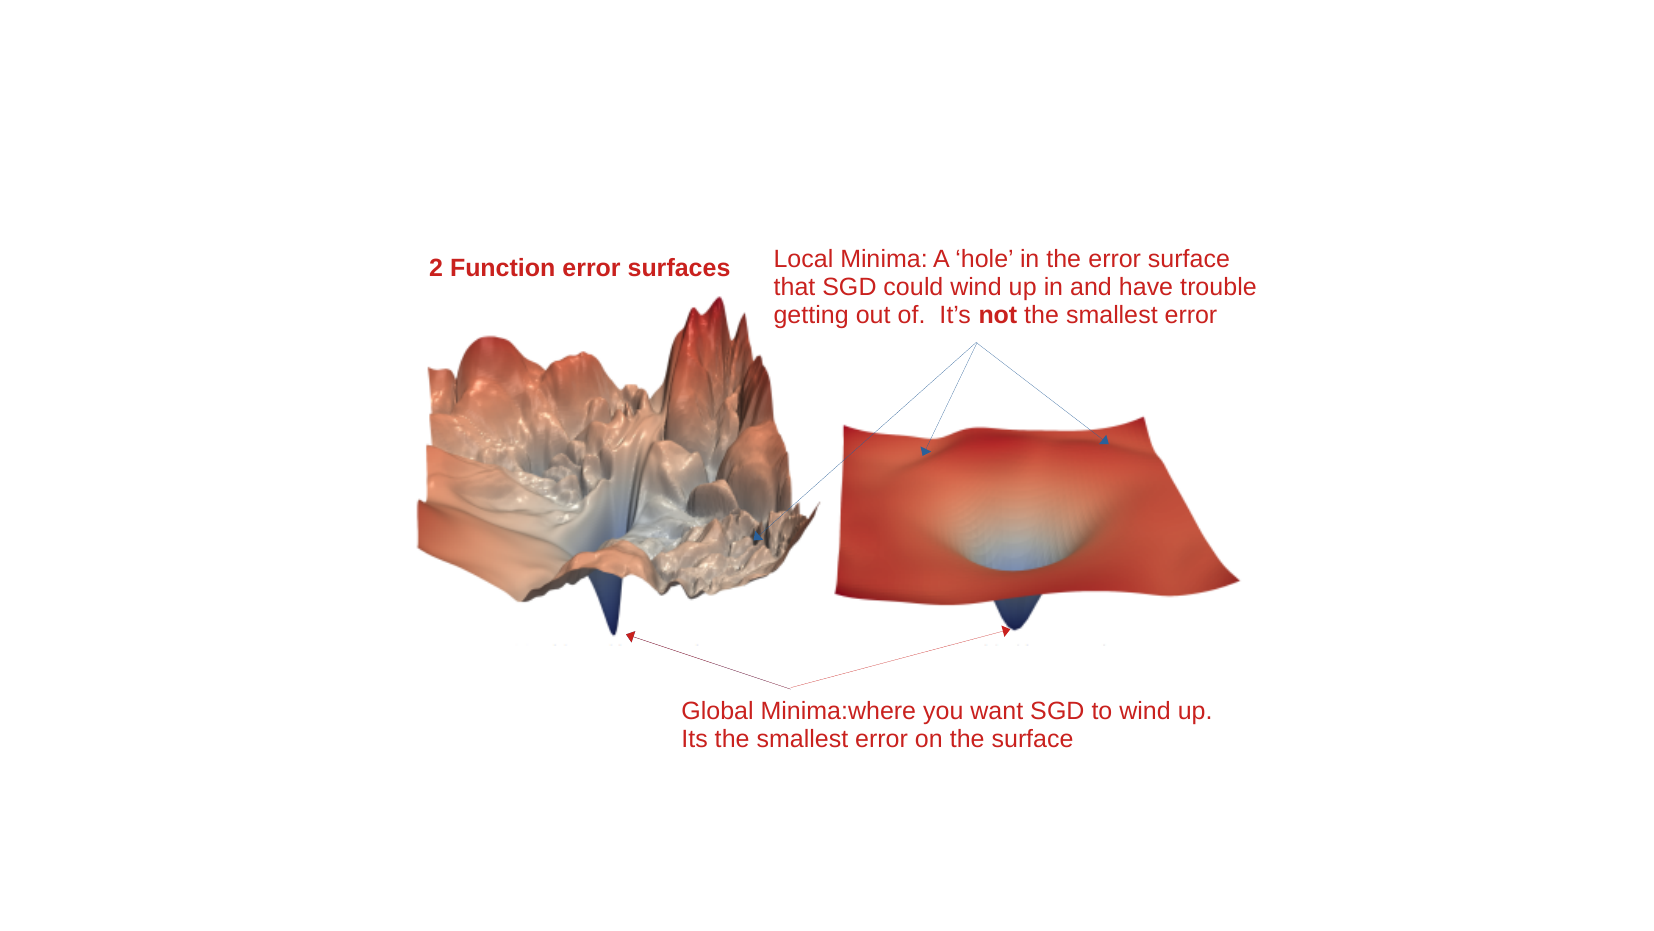

Local Minima: A ‘hole’ in the error surface
that SGD could wind up in and have trouble
getting out of. It’s not the smallest error
2 Function error surfaces
Global Minima:where you want SGD to wind up.
Its the smallest error on the surface